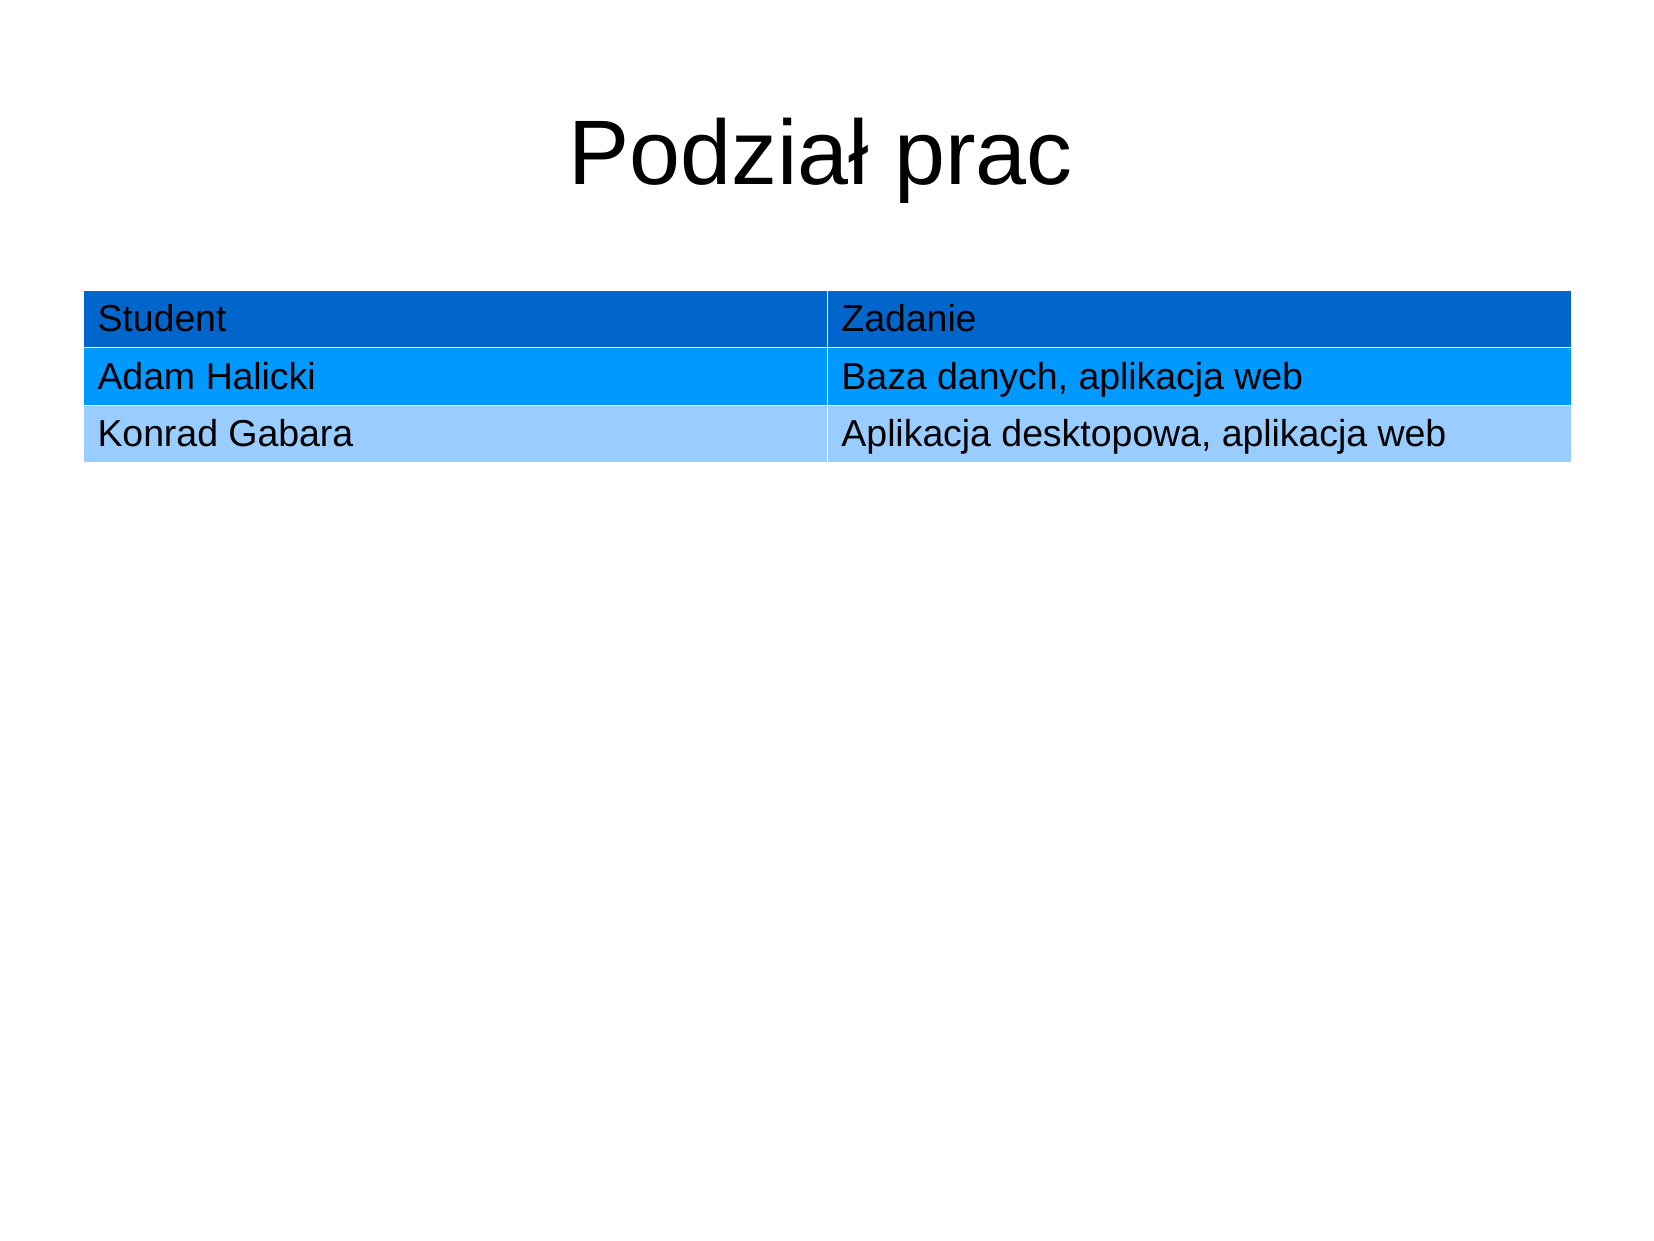

# Podział prac
| Student | Zadanie |
| --- | --- |
| Adam Halicki | Baza danych, aplikacja web |
| Konrad Gabara | Aplikacja desktopowa, aplikacja web |